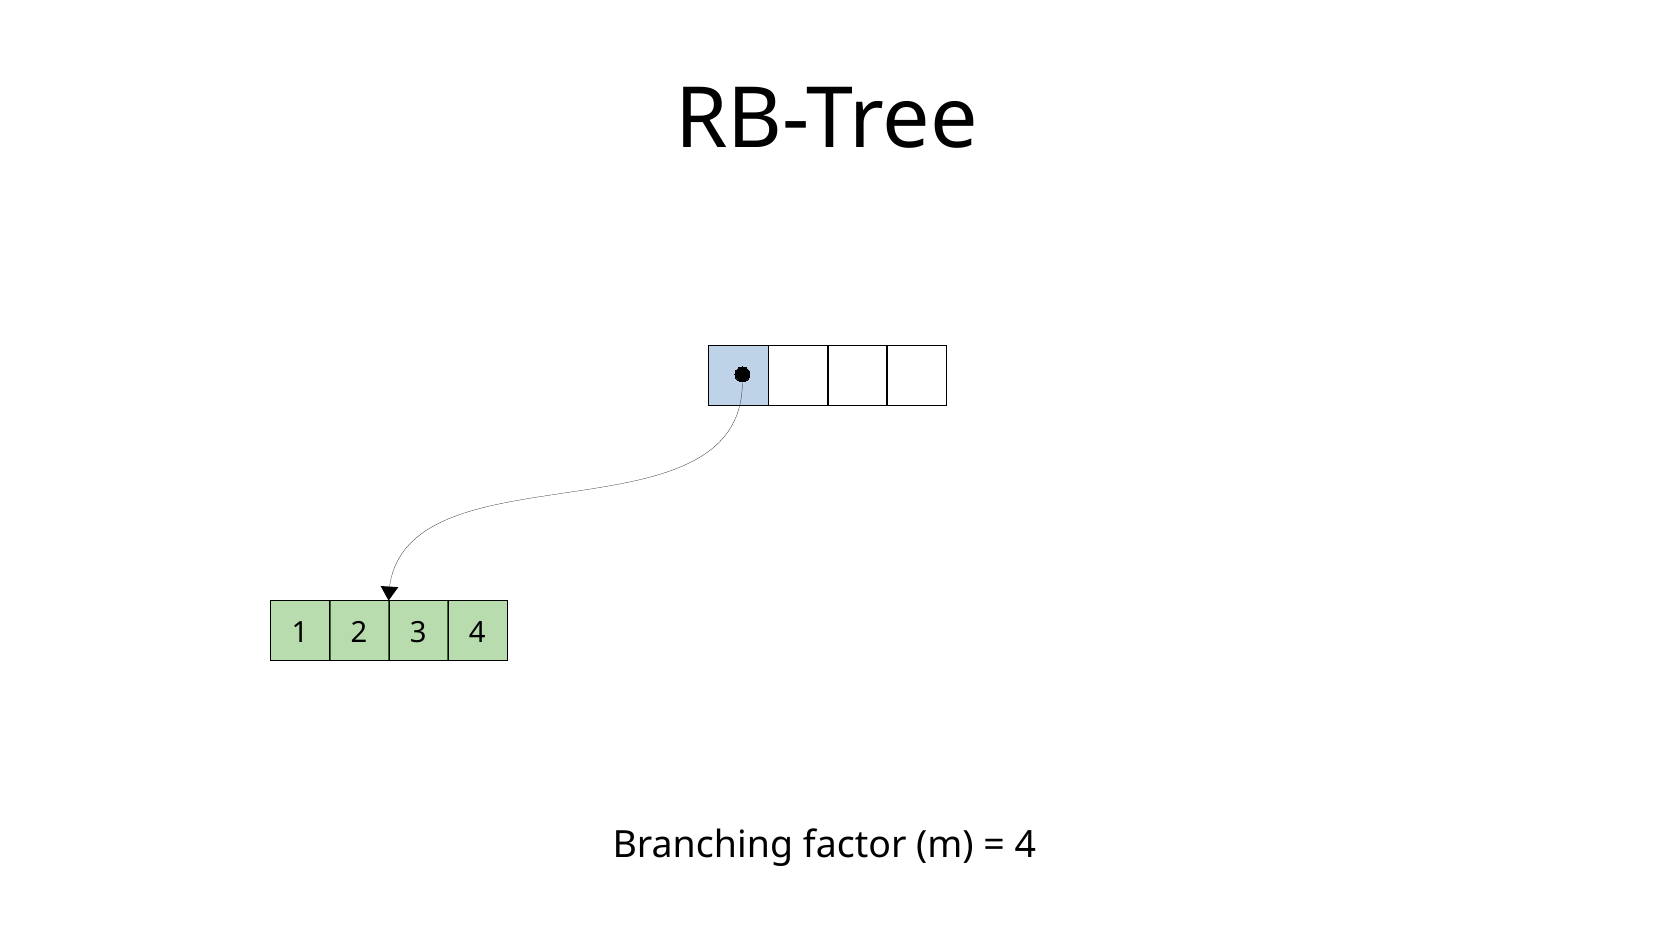

# RB-Tree
1
2
3
4
Branching factor (m) = 4